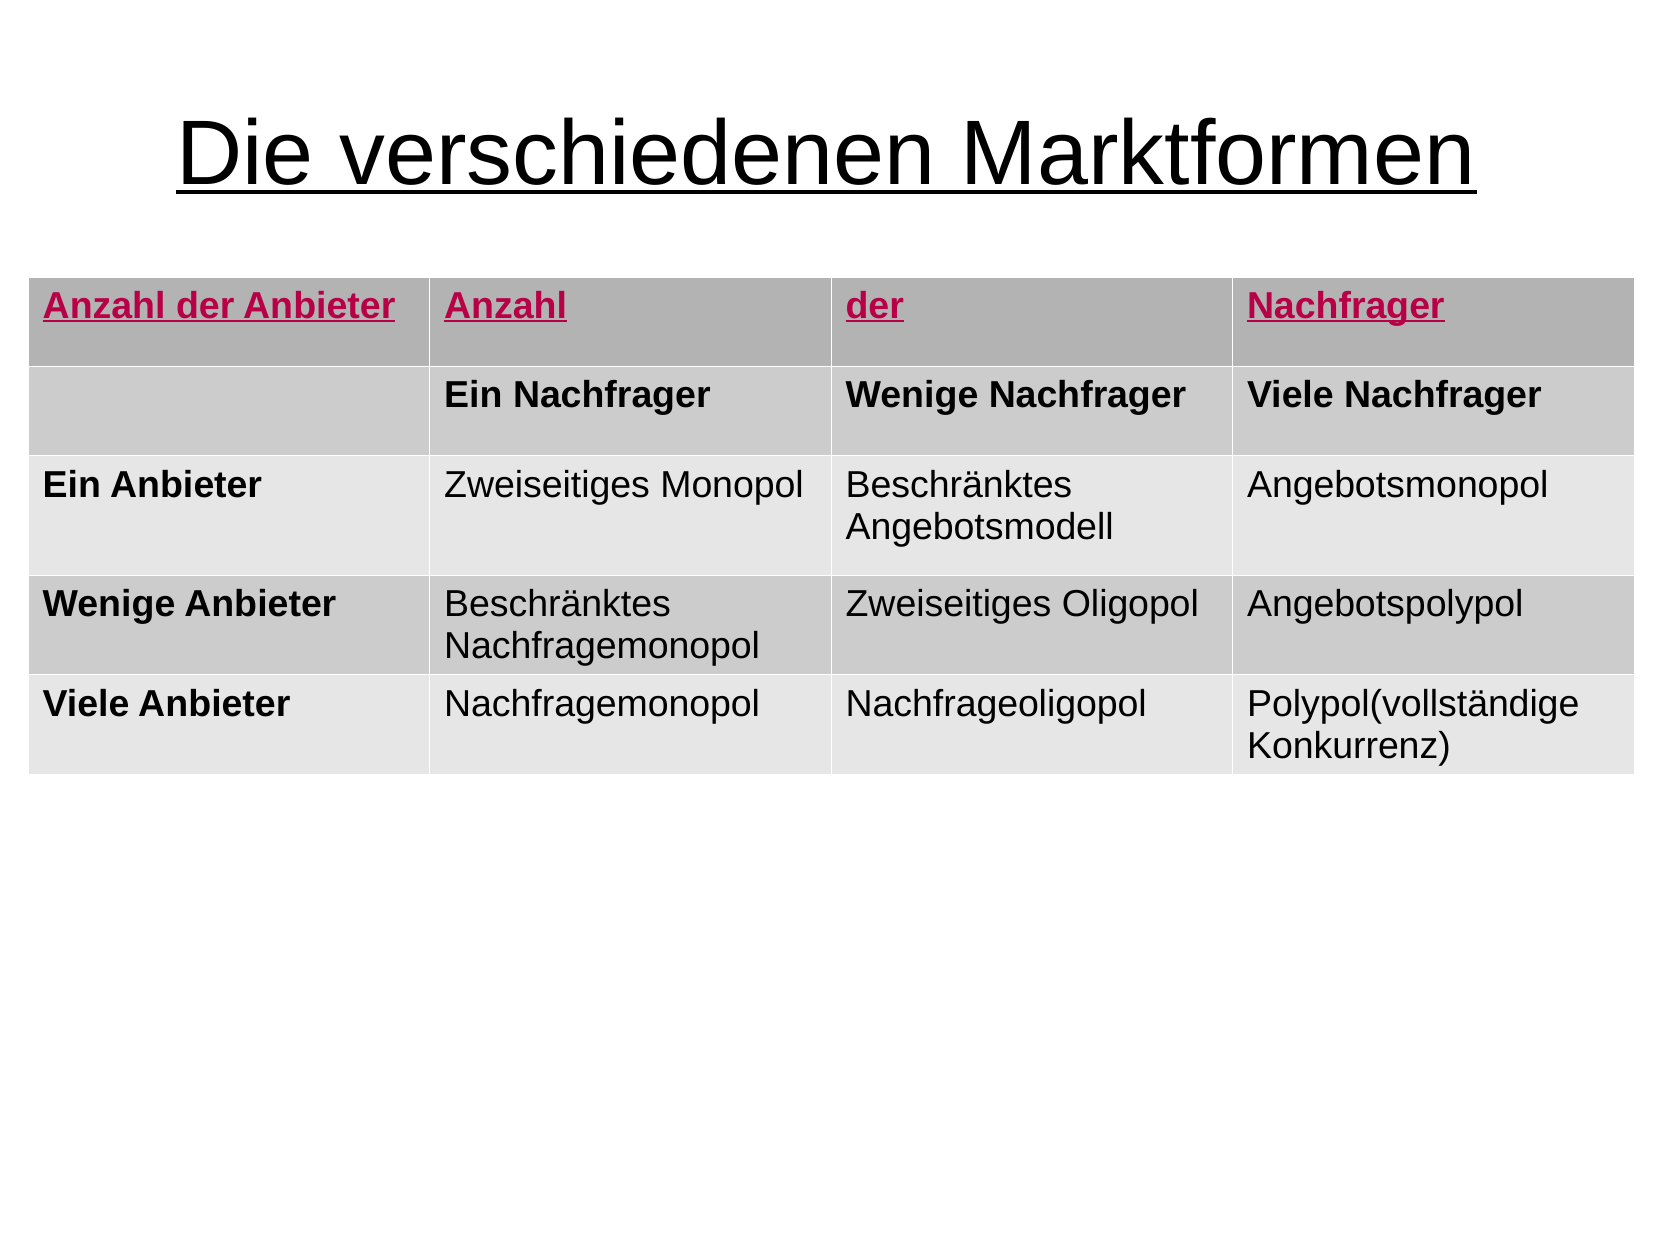

# Die verschiedenen Marktformen
| Anzahl der Anbieter | Anzahl | der | Nachfrager |
| --- | --- | --- | --- |
| | Ein Nachfrager | Wenige Nachfrager | Viele Nachfrager |
| Ein Anbieter | Zweiseitiges Monopol | Beschränktes Angebotsmodell | Angebotsmonopol |
| Wenige Anbieter | Beschränktes Nachfragemonopol | Zweiseitiges Oligopol | Angebotspolypol |
| Viele Anbieter | Nachfragemonopol | Nachfrageoligopol | Polypol(vollständige Konkurrenz) |